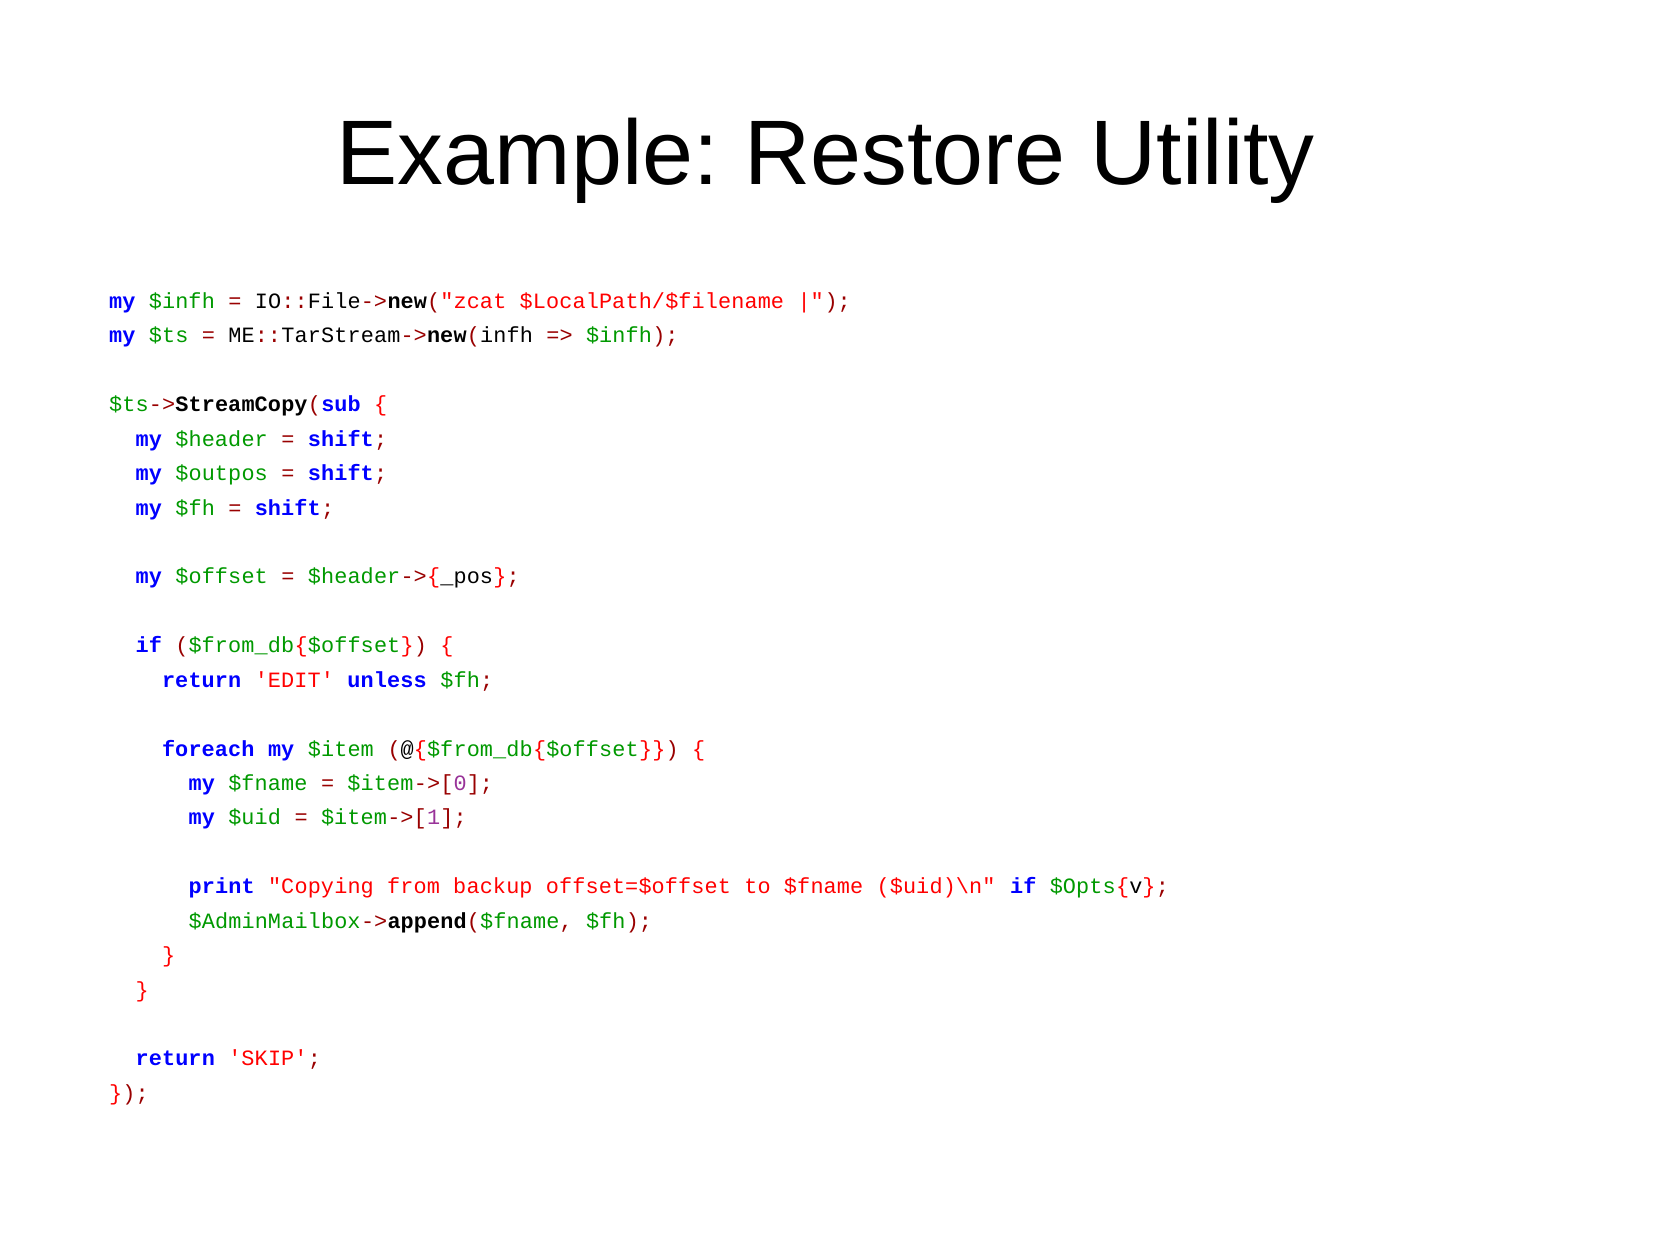

# Example: Restore Utility
 my $infh = IO::File->new("zcat $LocalPath/$filename |");
 my $ts = ME::TarStream->new(infh => $infh);
 $ts->StreamCopy(sub {
 my $header = shift;
 my $outpos = shift;
 my $fh = shift;
 my $offset = $header->{_pos};
 if ($from_db{$offset}) {
 return 'EDIT' unless $fh;
 foreach my $item (@{$from_db{$offset}}) {
 my $fname = $item->[0];
 my $uid = $item->[1];
 print "Copying from backup offset=$offset to $fname ($uid)\n" if $Opts{v};
 $AdminMailbox->append($fname, $fh);
 }
 }
 return 'SKIP';
 });